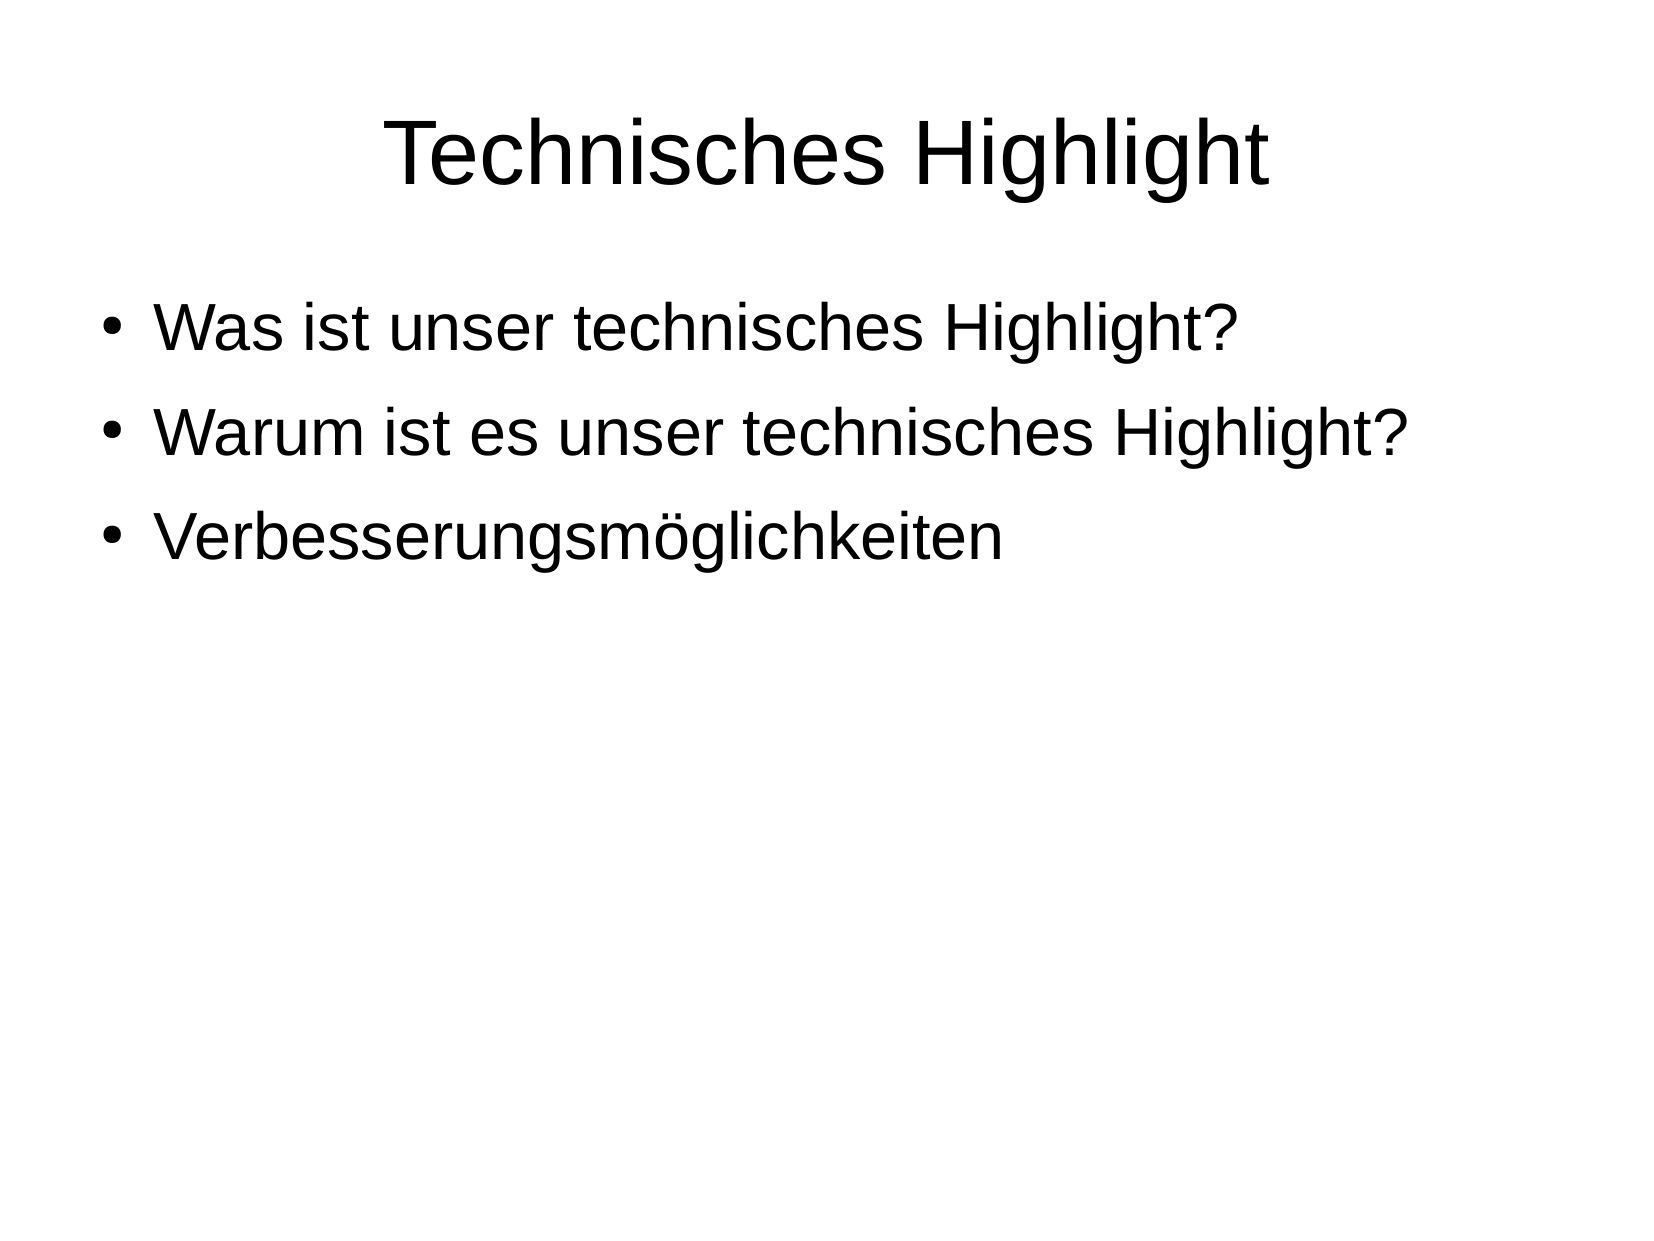

# Technisches Highlight
Was ist unser technisches Highlight?
Warum ist es unser technisches Highlight?
Verbesserungsmöglichkeiten